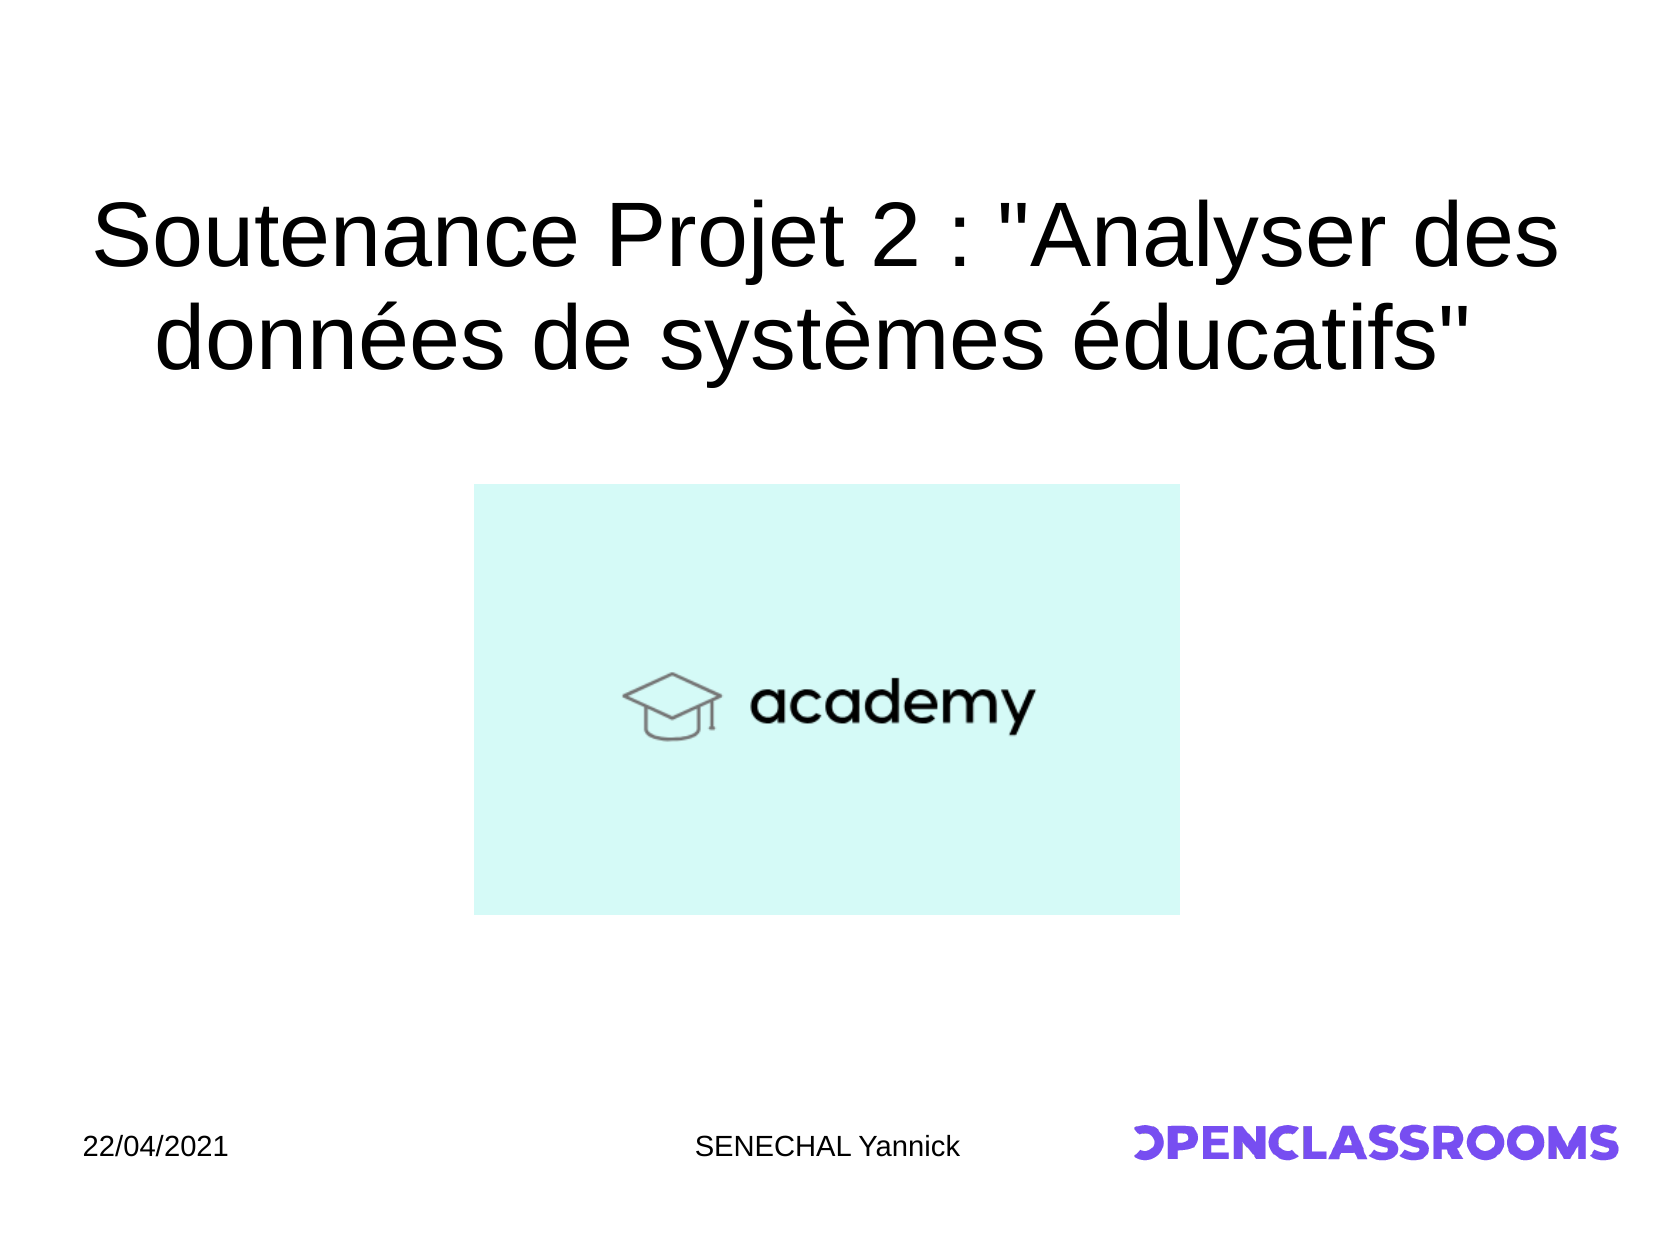

# Soutenance Projet 2 : "Analyser des données de systèmes éducatifs"
22/04/2021
SENECHAL Yannick